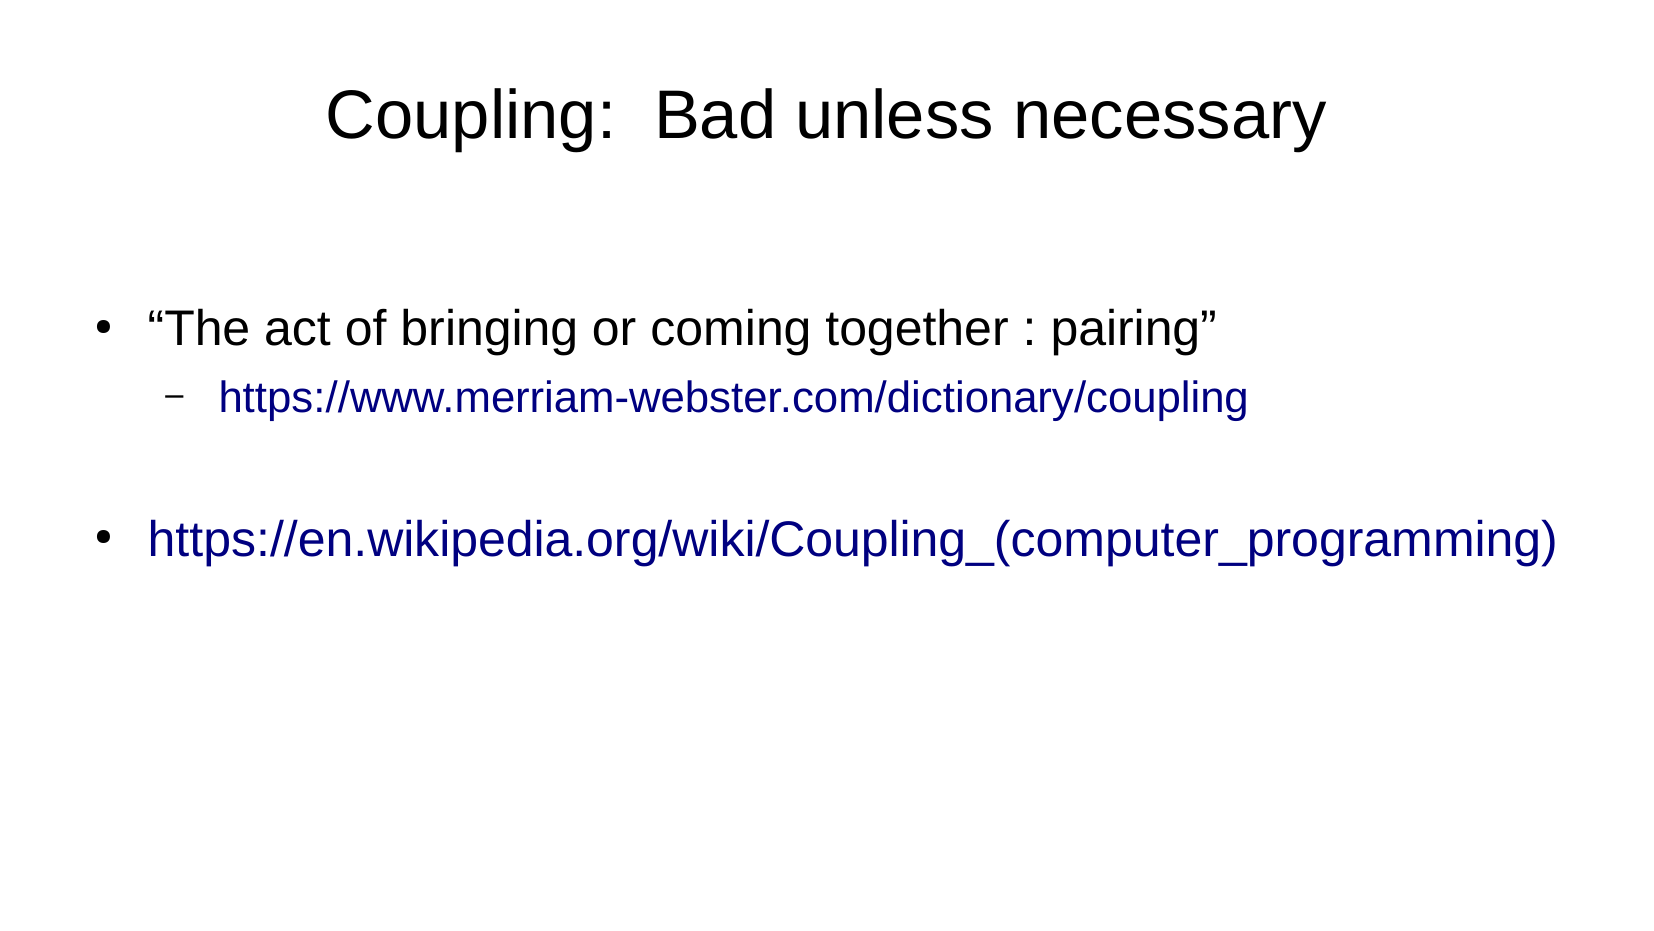

# Coupling: Bad unless necessary
“The act of bringing or coming together : pairing”
https://www.merriam-webster.com/dictionary/coupling
https://en.wikipedia.org/wiki/Coupling_(computer_programming)